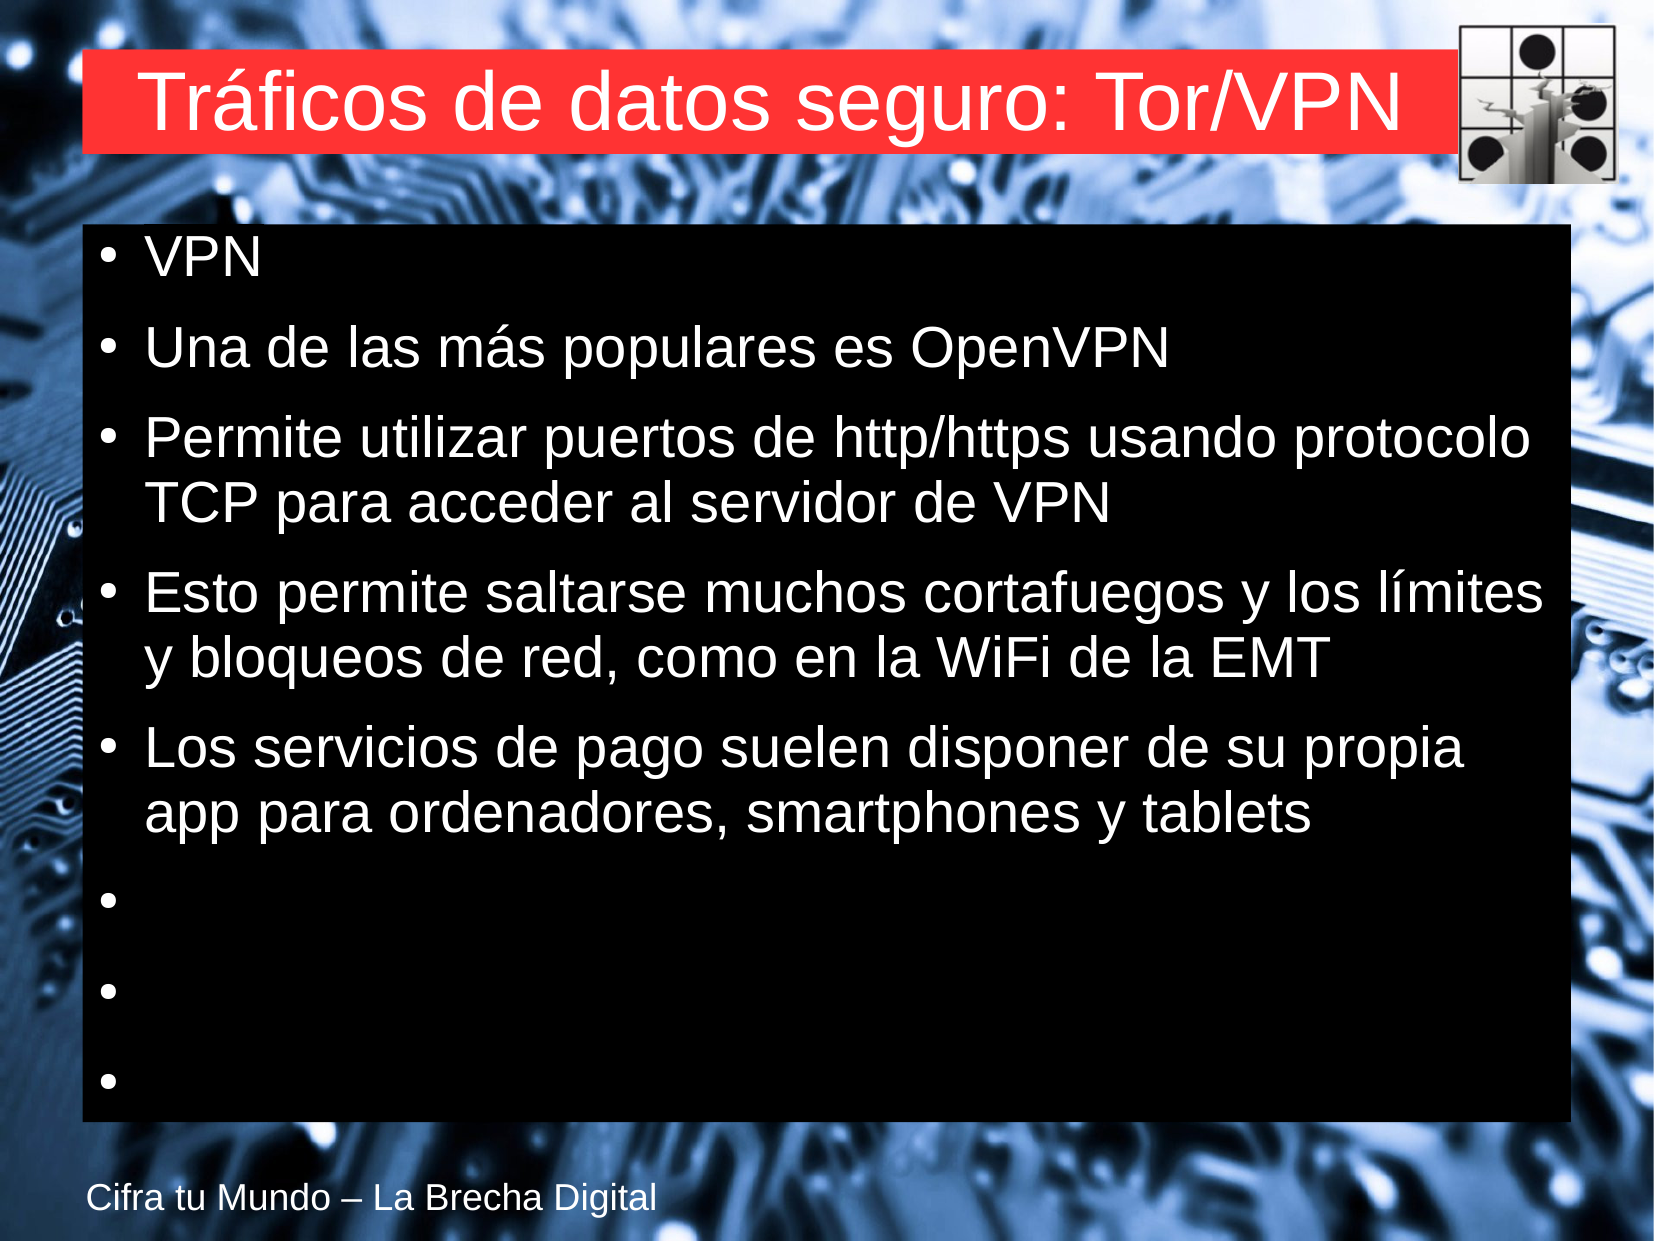

Tráfico de datos seguro con Tor y/o VPN
Tráficos de datos seguro: Tor/VPN
# VPN
Una de las más populares es OpenVPN
Permite utilizar puertos de http/https usando protocolo TCP para acceder al servidor de VPN
Esto permite saltarse muchos cortafuegos y los límites y bloqueos de red, como en la WiFi de la EMT
Los servicios de pago suelen disponer de su propia app para ordenadores, smartphones y tablets
Cifra tu Mundo – La Brecha Digital